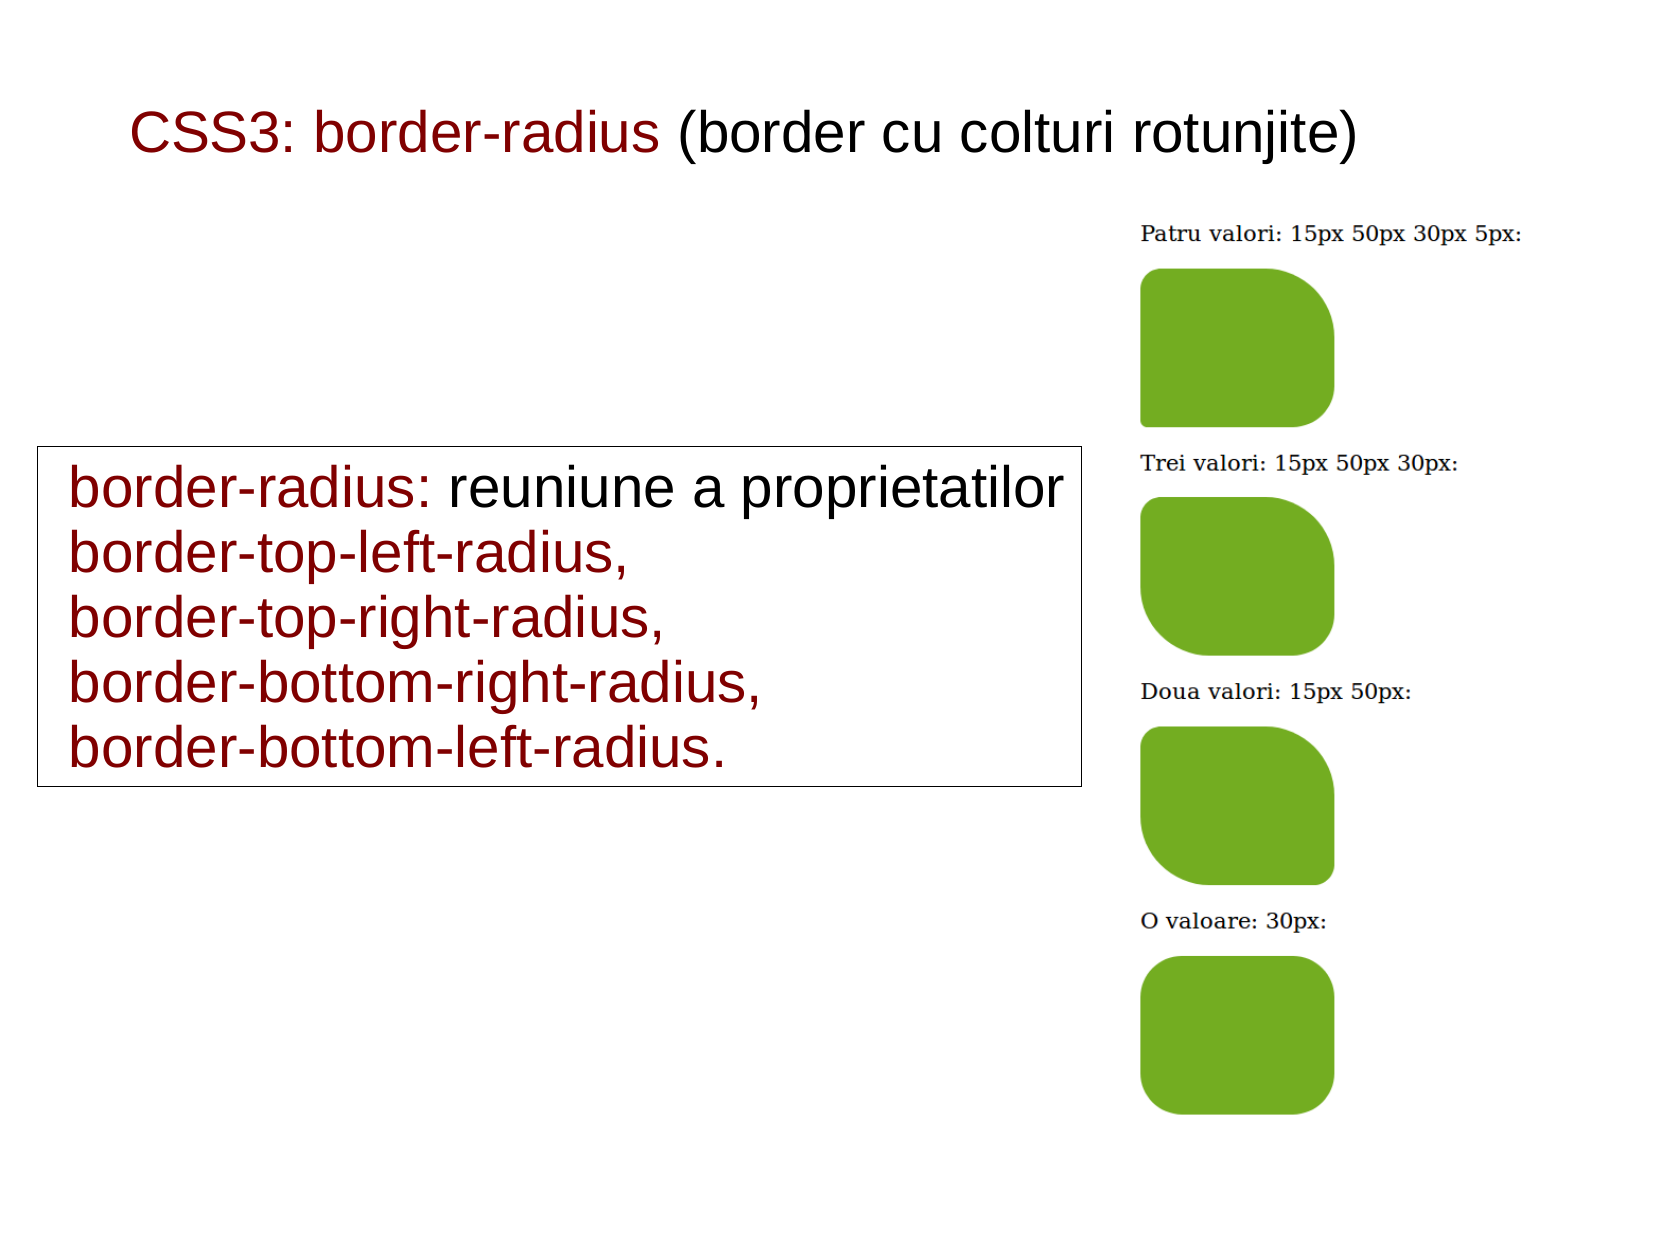

CSS3: border-radius (border cu colturi rotunjite)
 border-radius: reuniune a proprietatilor
 border-top-left-radius,
 border-top-right-radius,
 border-bottom-right-radius,
 border-bottom-left-radius.